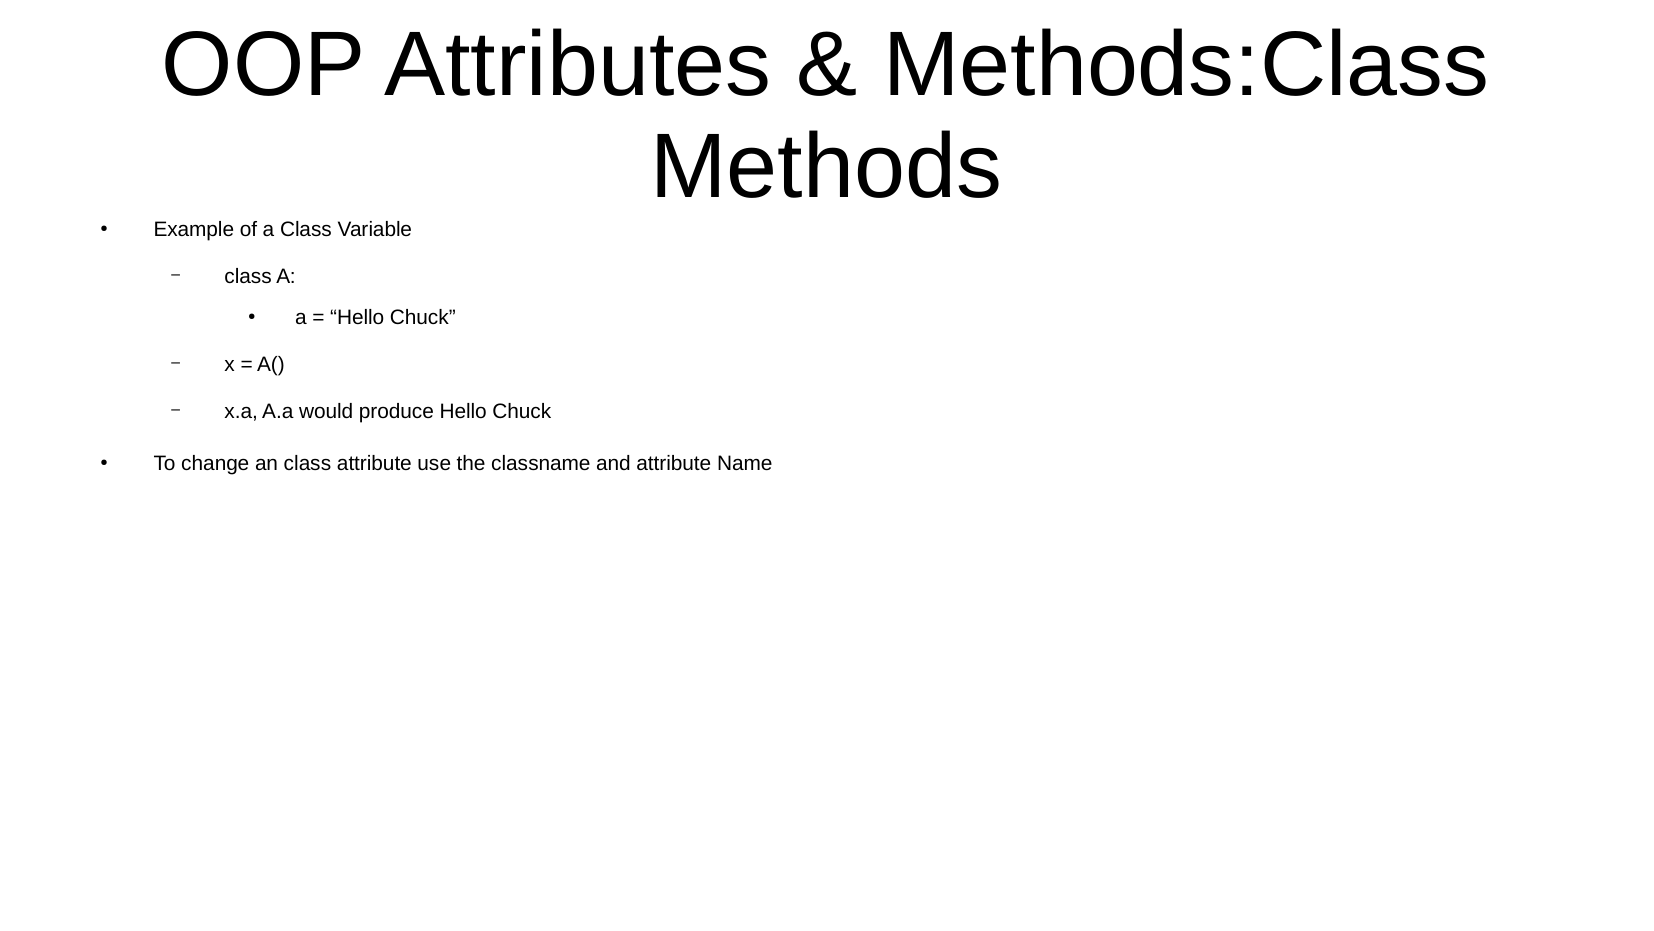

# OOP Attributes & Methods:Class Methods
Example of a Class Variable
class A:
a = “Hello Chuck”
x = A()
x.a, A.a would produce Hello Chuck
To change an class attribute use the classname and attribute Name